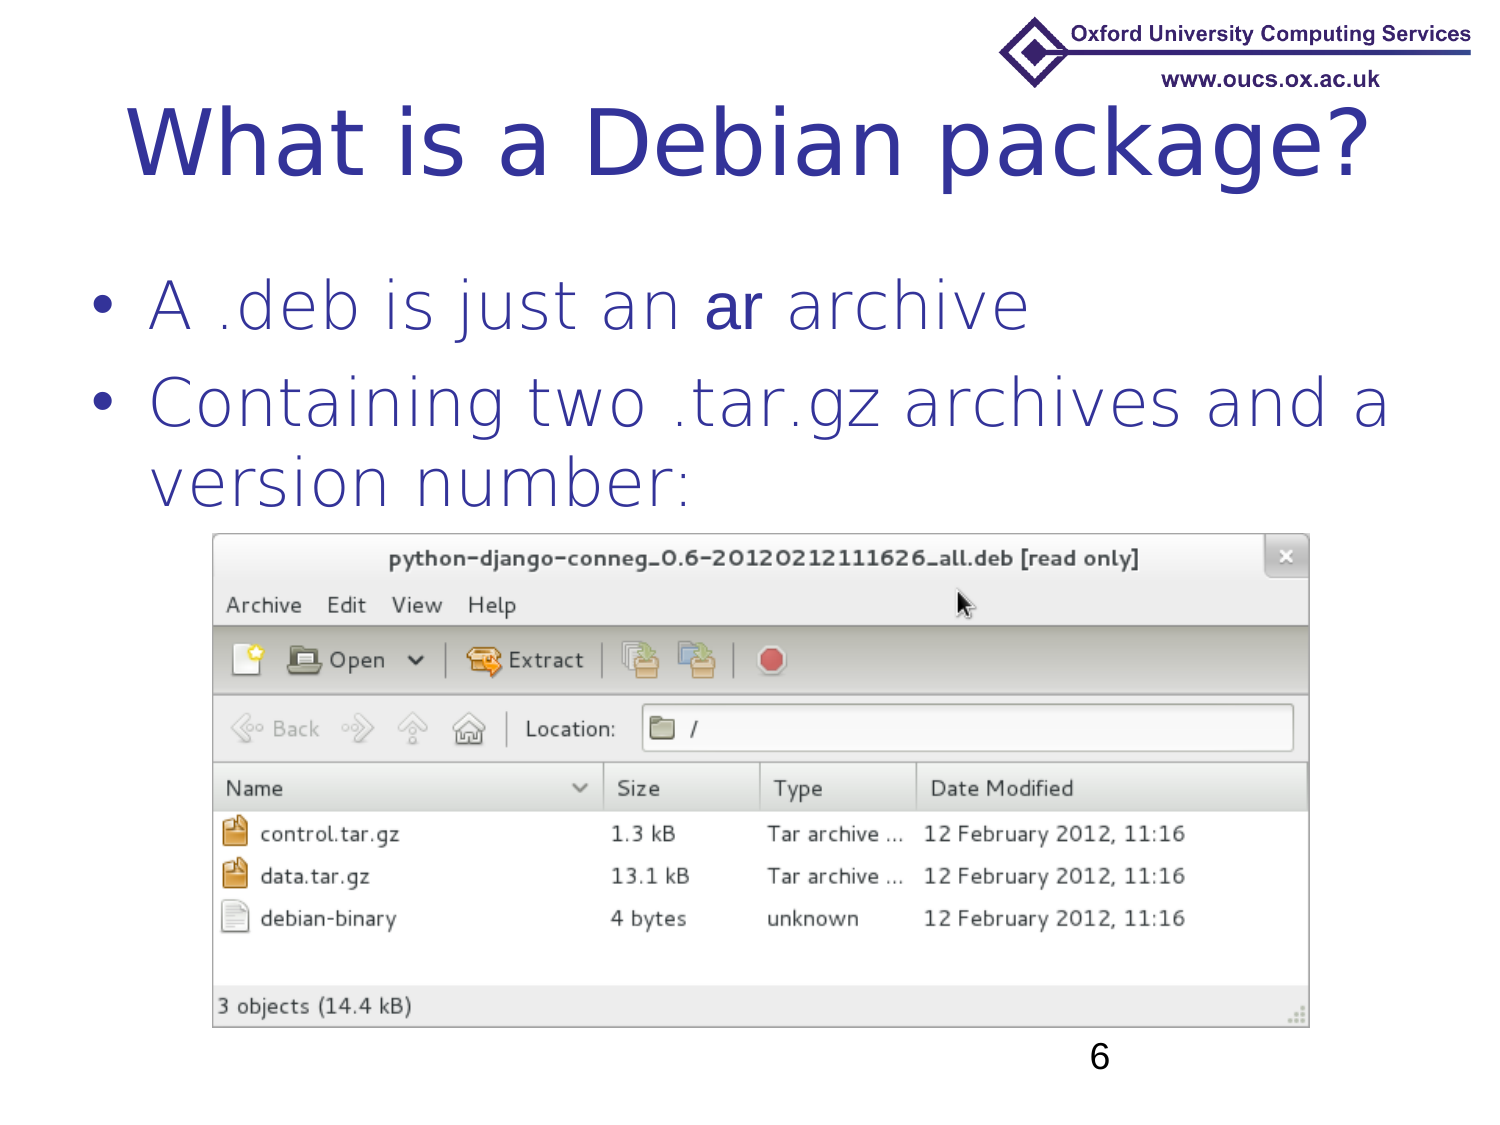

# What is a Debian package?
A .deb is just an ar archive
Containing two .tar.gz archives and a version number:
6